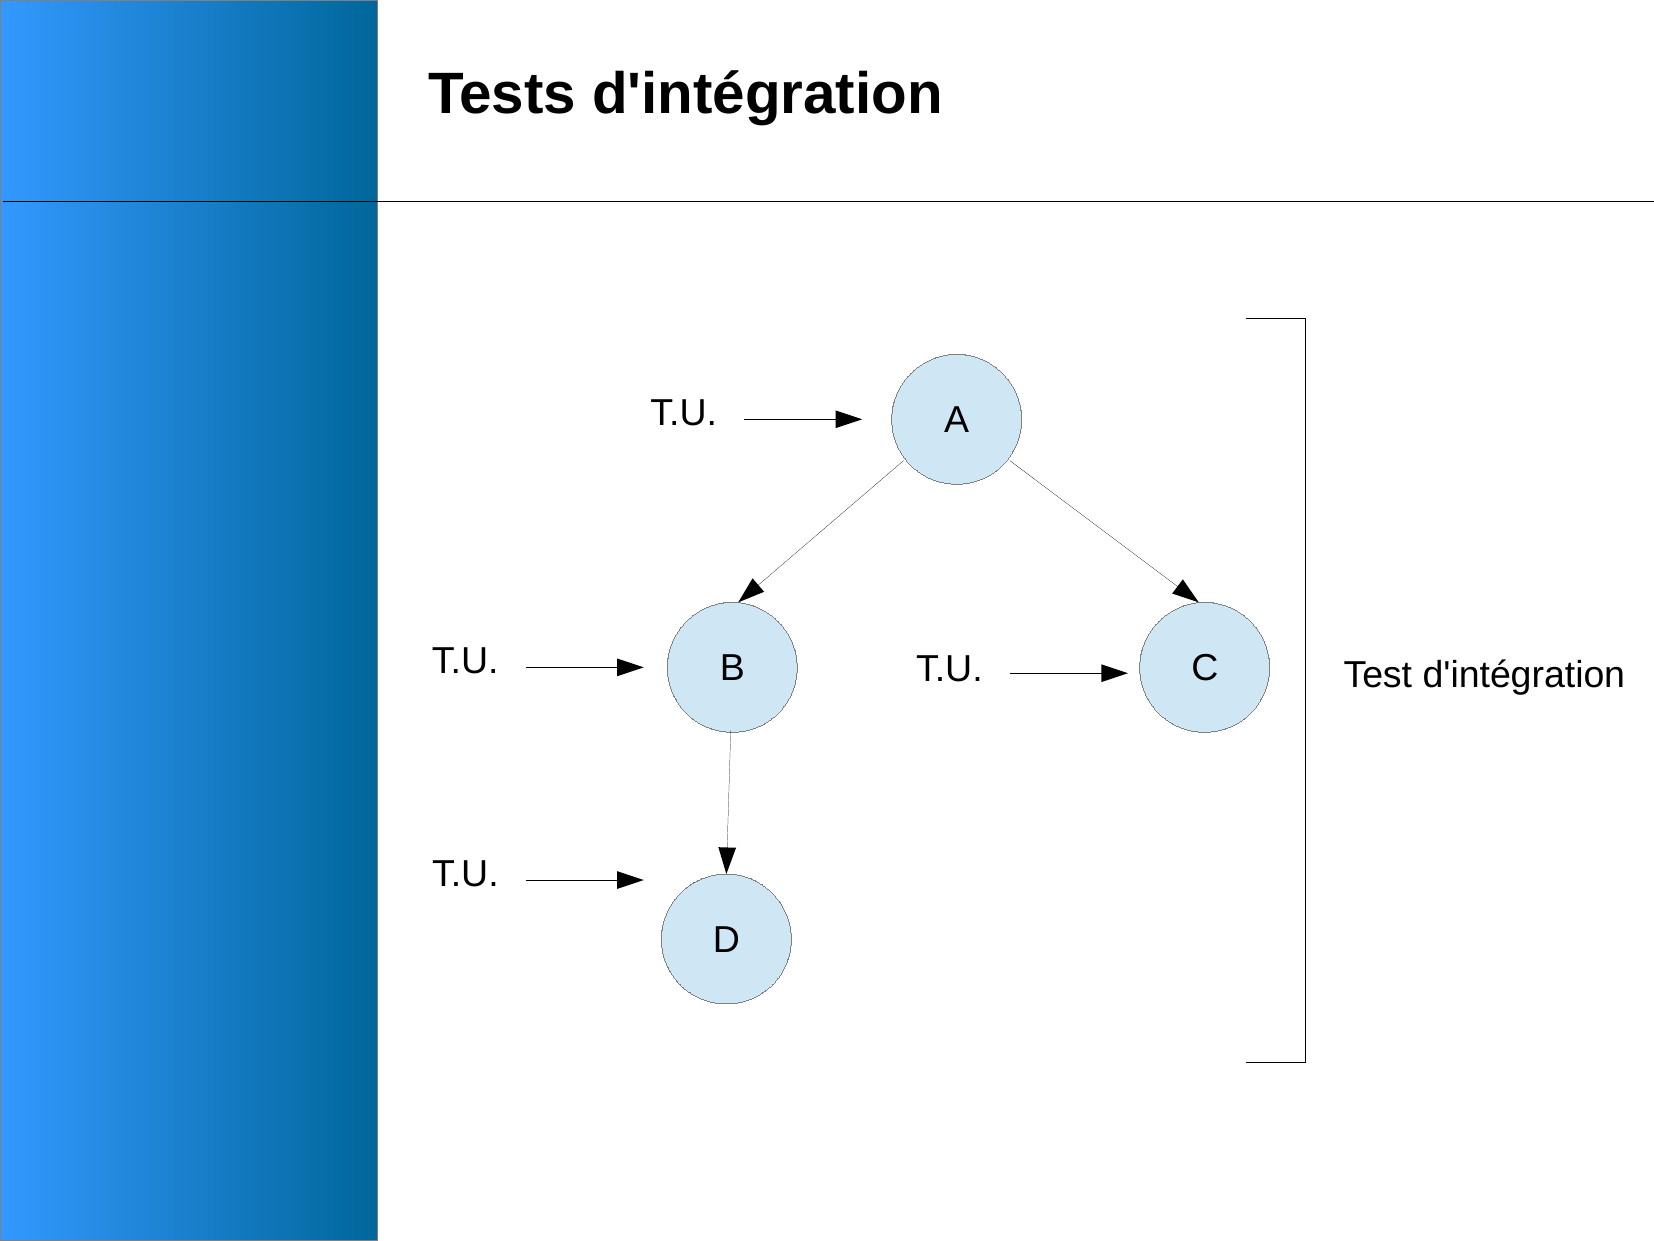

Tests d'intégration
A
T.U.
B
C
T.U.
T.U.
Test d'intégration
T.U.
D